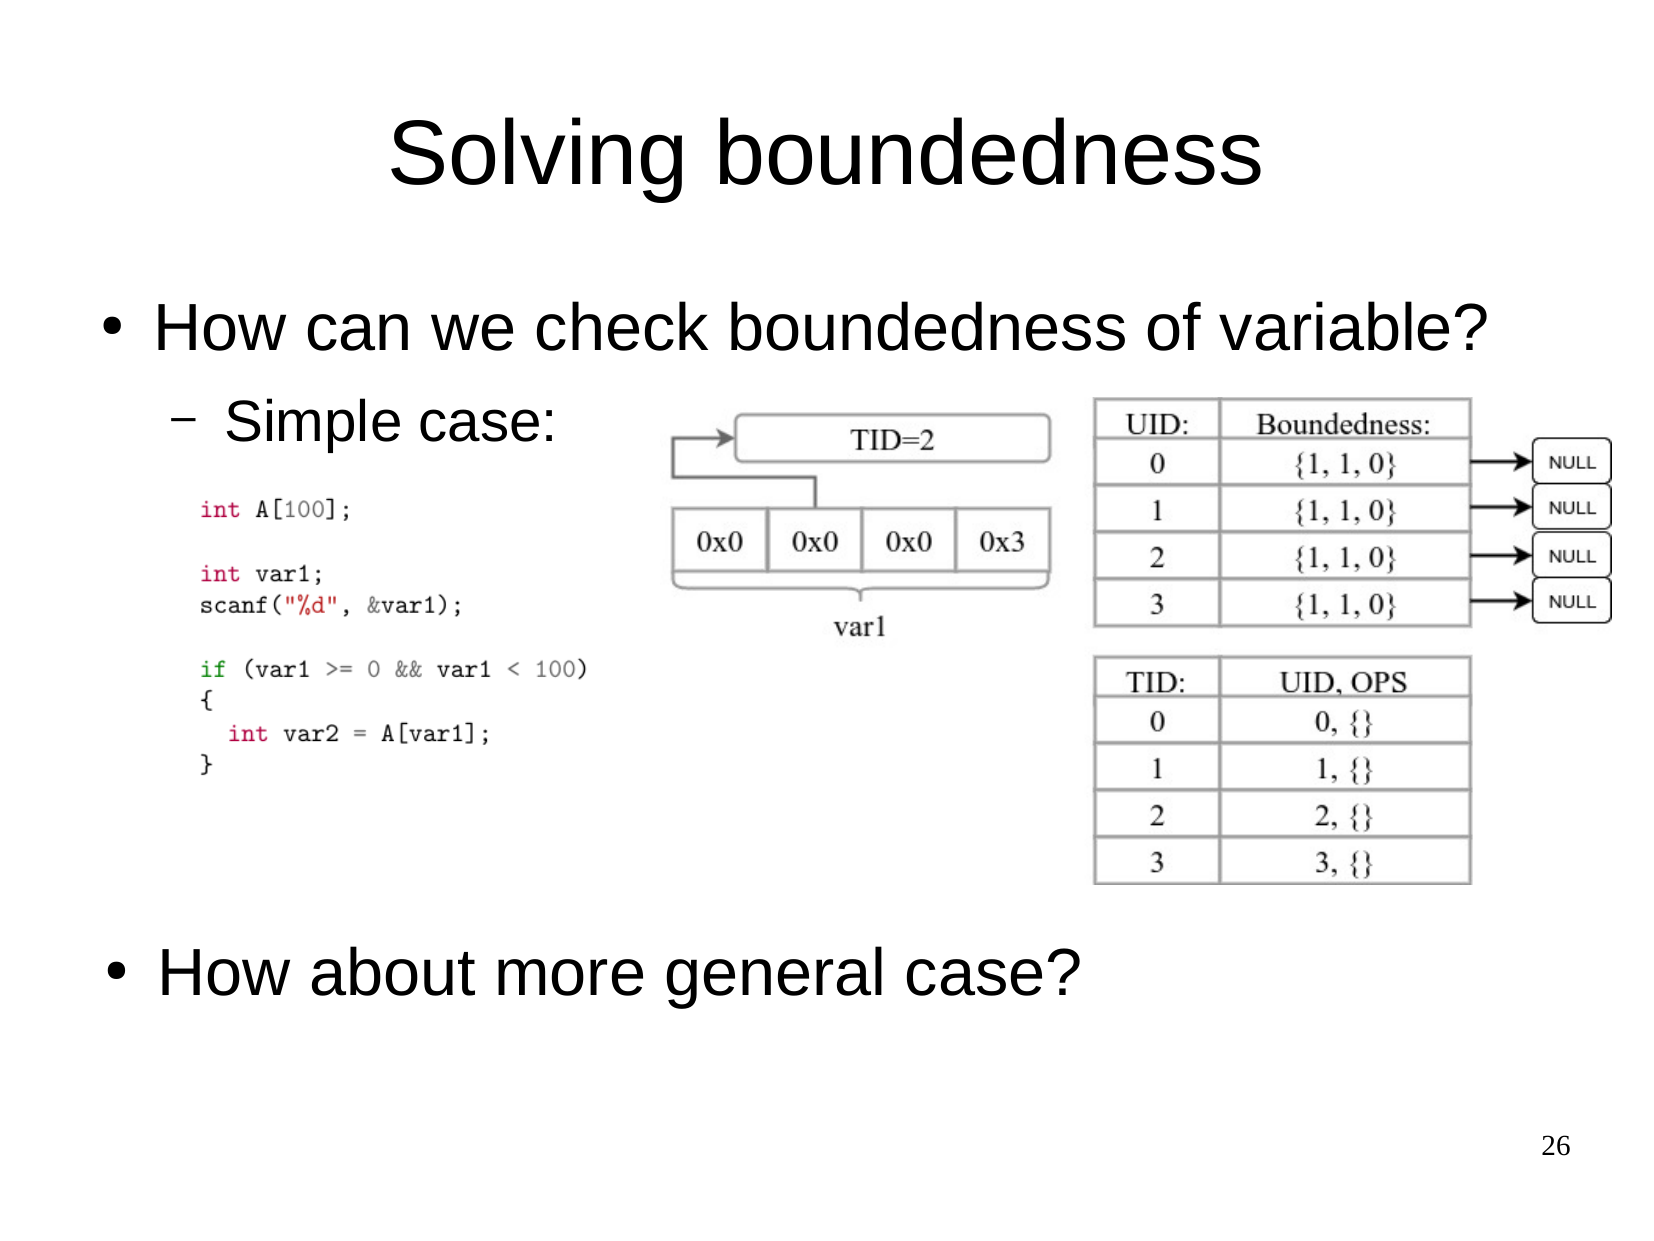

# Solving boundedness
How can we check boundedness of variable?
Simple case:
How about more general case?
26